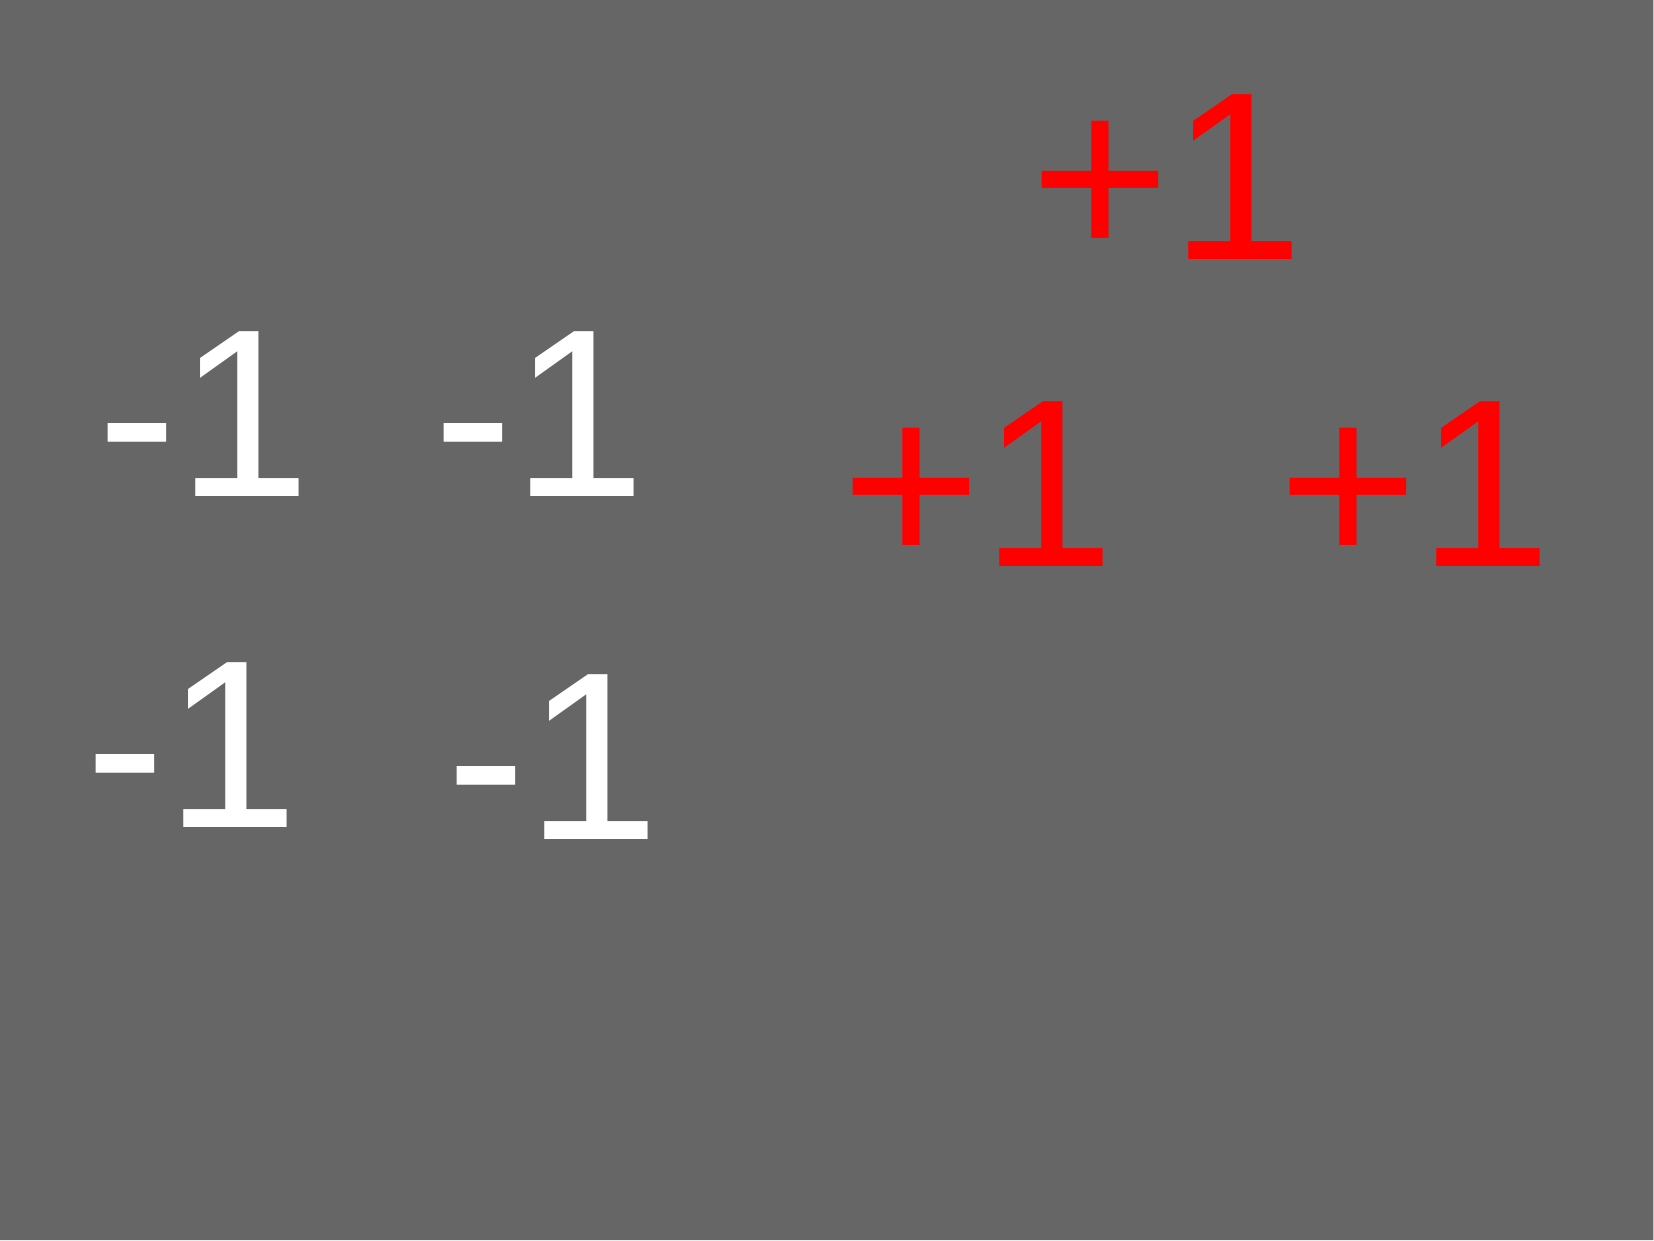

+1
-1
-1
+1
+1
+6
-1
-1